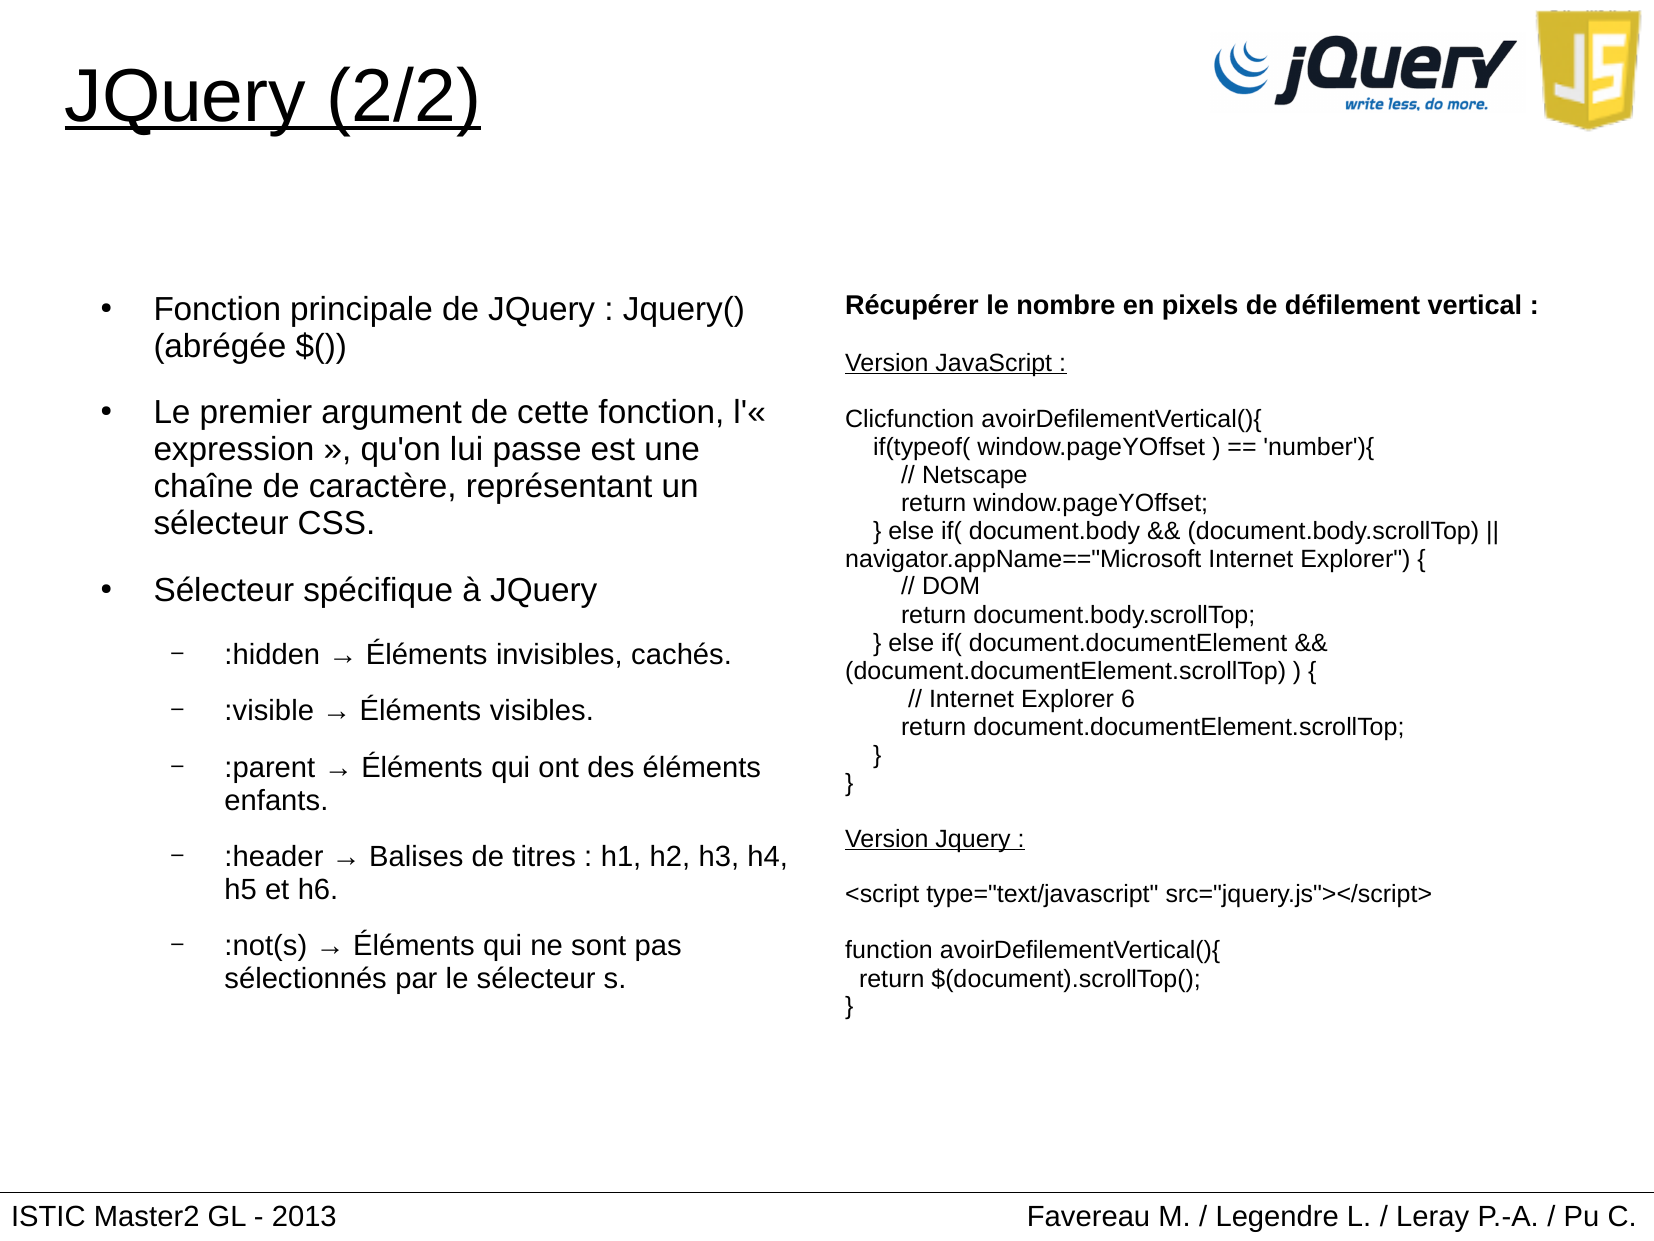

JQuery (2/2)
# Fonction principale de JQuery : Jquery() (abrégée $())
Le premier argument de cette fonction, l'« expression », qu'on lui passe est une chaîne de caractère, représentant un sélecteur CSS.
Sélecteur spécifique à JQuery
:hidden → Éléments invisibles, cachés.
:visible → Éléments visibles.
:parent → Éléments qui ont des éléments enfants.
:header → Balises de titres : h1, h2, h3, h4, h5 et h6.
:not(s) → Éléments qui ne sont pas sélectionnés par le sélecteur s.
Récupérer le nombre en pixels de défilement vertical :
Version JavaScript :
Clicfunction avoirDefilementVertical(){
 if(typeof( window.pageYOffset ) == 'number'){
 // Netscape
 return window.pageYOffset;
 } else if( document.body && (document.body.scrollTop) || navigator.appName=="Microsoft Internet Explorer") {
 // DOM
 return document.body.scrollTop;
 } else if( document.documentElement && (document.documentElement.scrollTop) ) {
 // Internet Explorer 6
 return document.documentElement.scrollTop;
 }
}
Version Jquery :
<script type="text/javascript" src="jquery.js"></script>
function avoirDefilementVertical(){
 return $(document).scrollTop();
}
ISTIC Master2 GL - 2013
Favereau M. / Legendre L. / Leray P.-A. / Pu C.